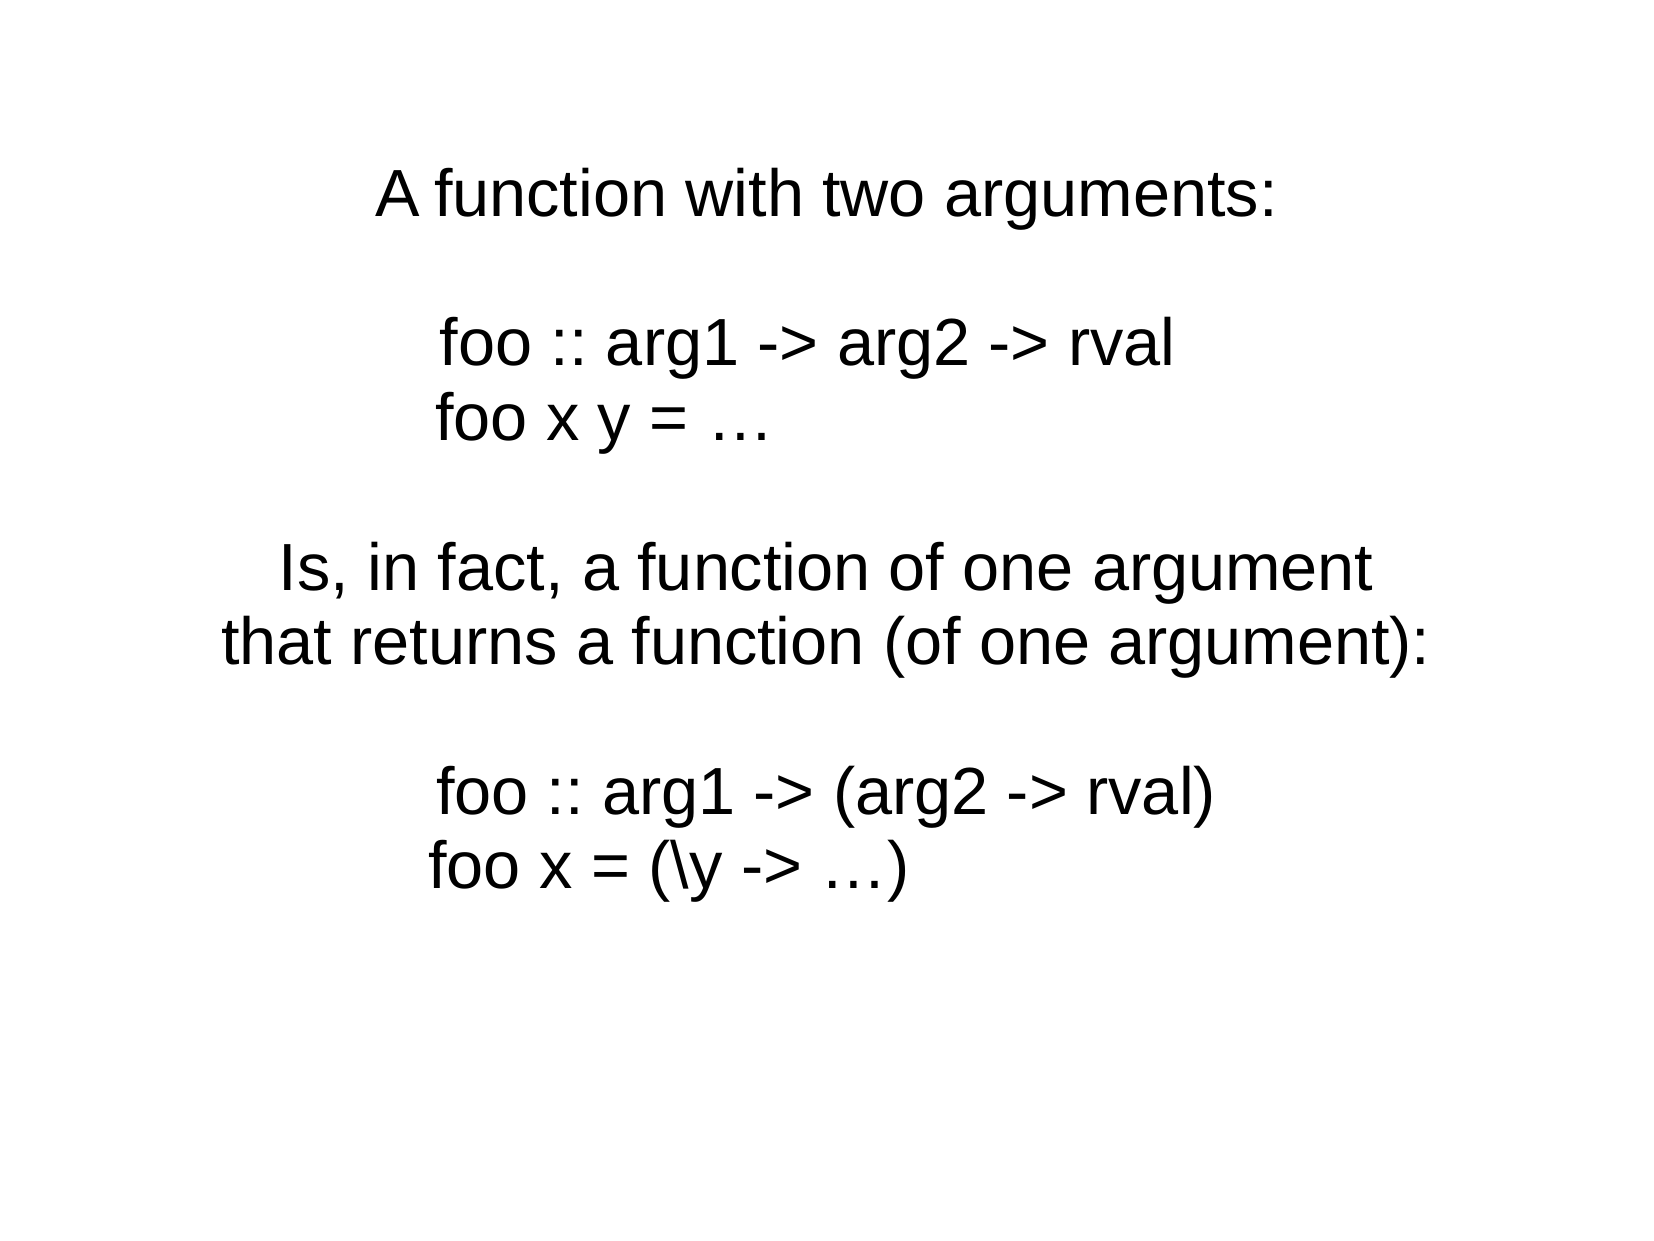

# A function with two arguments:
foo :: arg1 -> arg2 -> rval
foo x y = …
Is, in fact, a function of one argument
that returns a function (of one argument):
foo :: arg1 -> (arg2 -> rval)
foo x = (\y -> …)